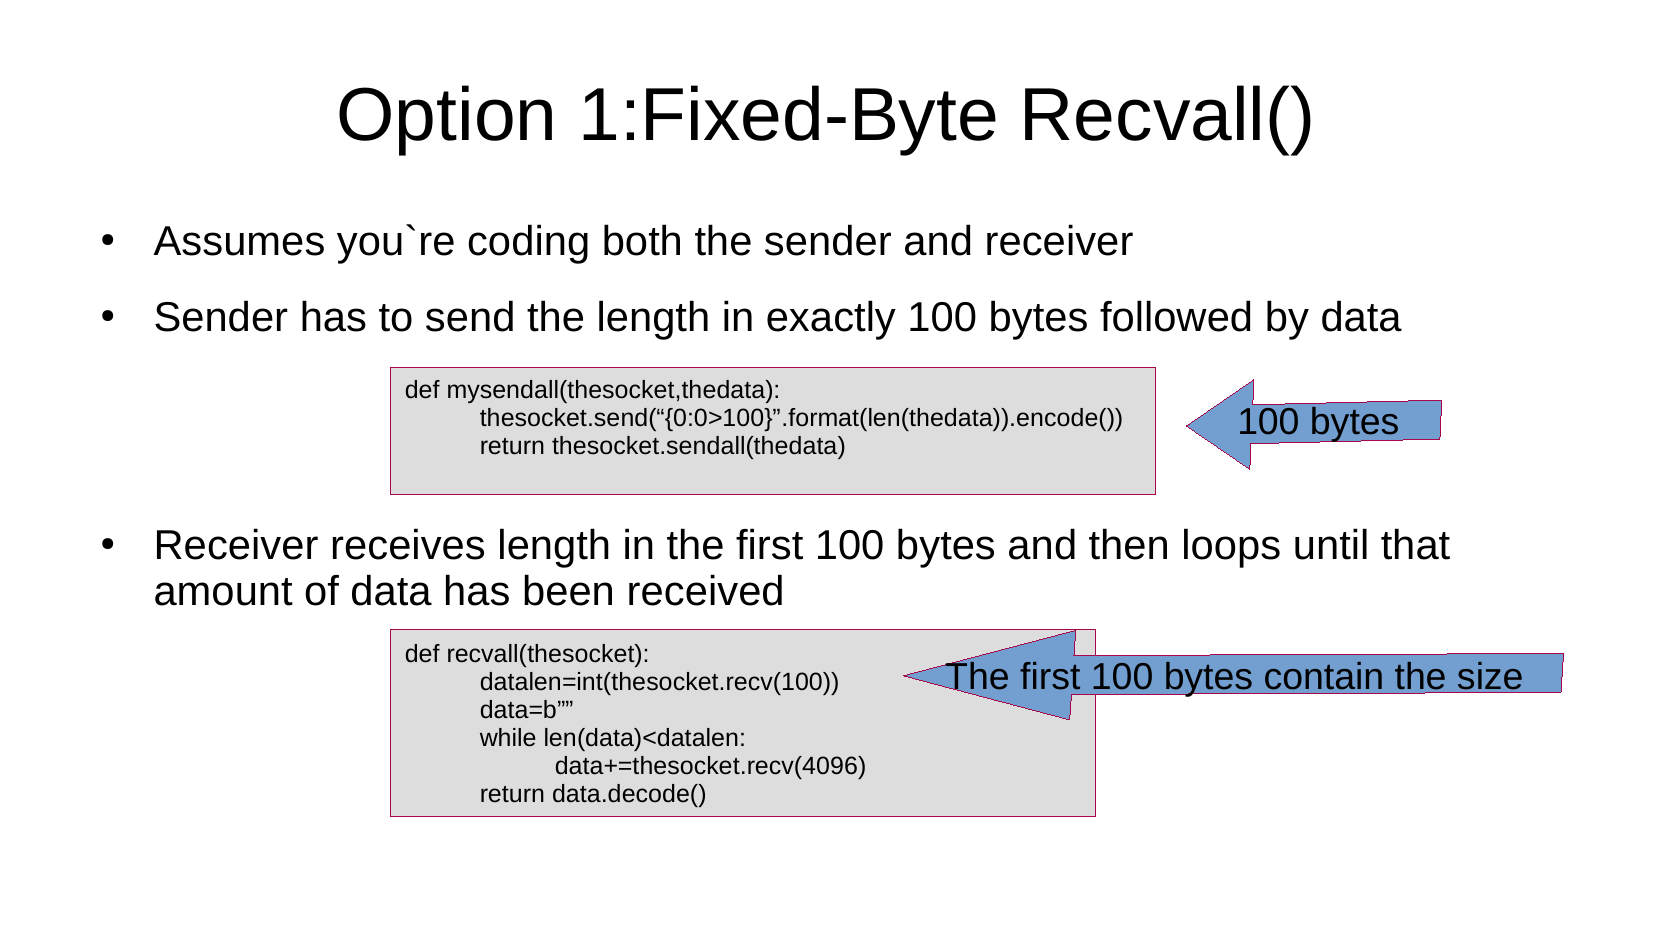

# Option 1:Fixed-Byte Recvall()
Assumes you`re coding both the sender and receiver
Sender has to send the length in exactly 100 bytes followed by data
Receiver receives length in the first 100 bytes and then loops until that amount of data has been received
def mysendall(thesocket,thedata):
	thesocket.send(“{0:0>100}”.format(len(thedata)).encode())
	return thesocket.sendall(thedata)
100 bytes
def recvall(thesocket):
	datalen=int(thesocket.recv(100))
	data=b””
	while len(data)<datalen:
		data+=thesocket.recv(4096)
	return data.decode()
The first 100 bytes contain the size